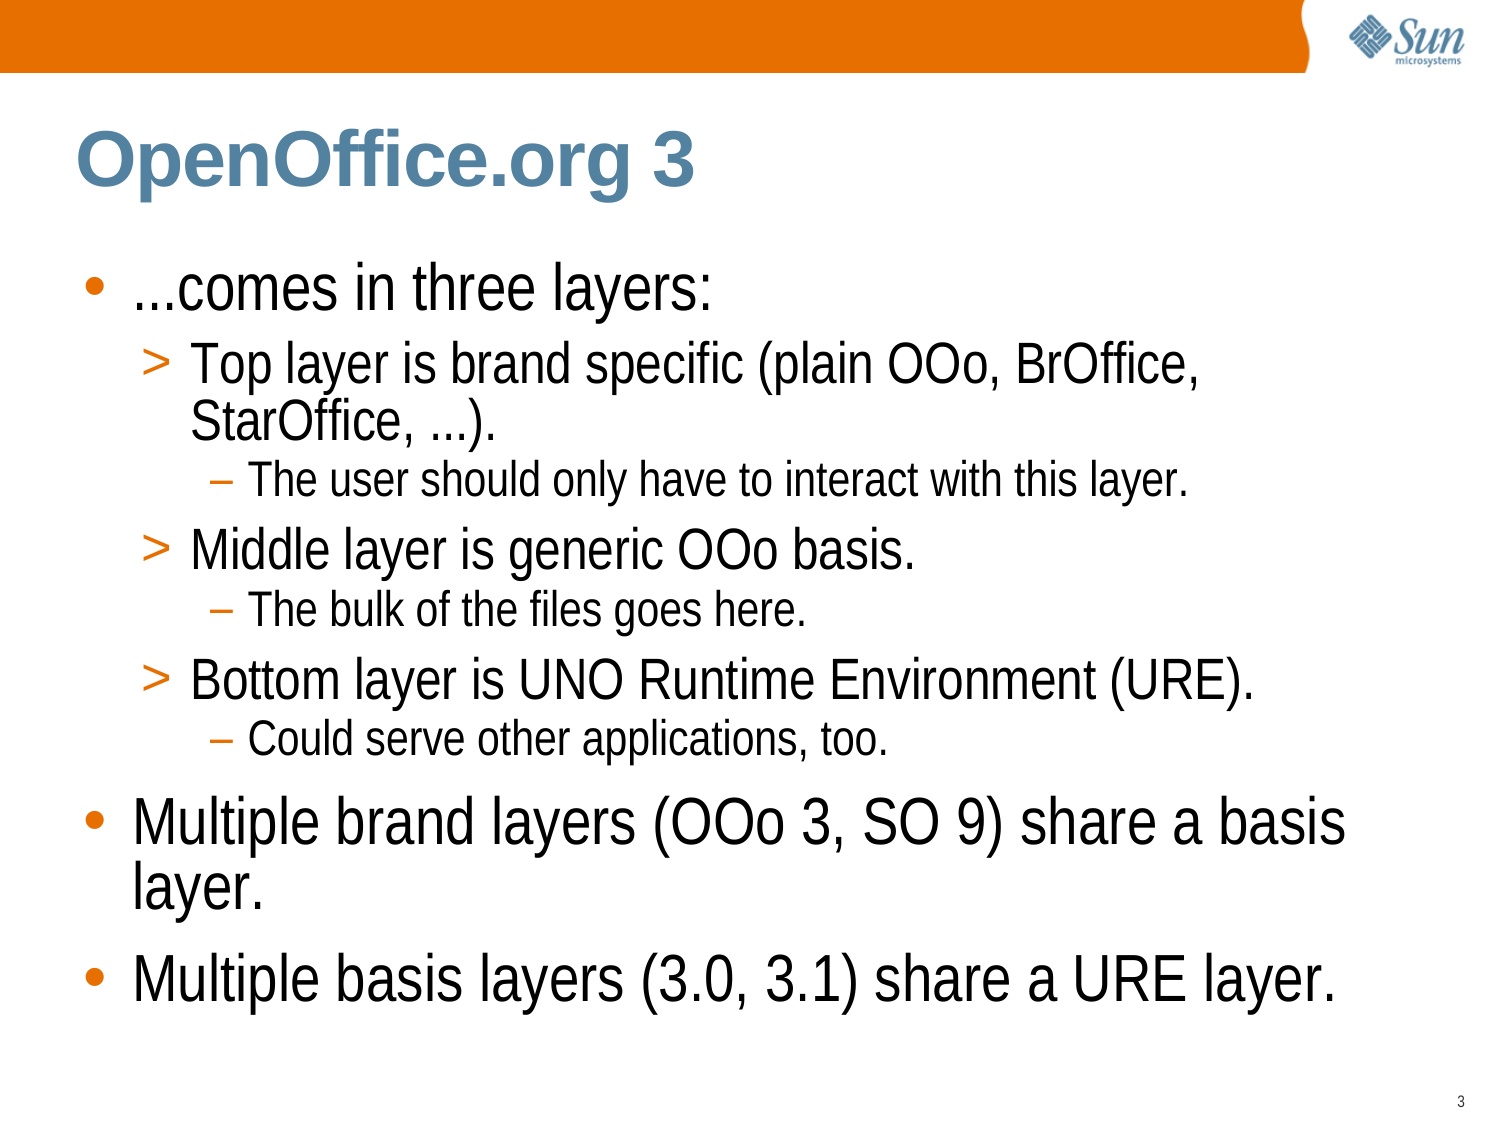

# OpenOffice.org 3
...comes in three layers:
Top layer is brand specific (plain OOo, BrOffice, StarOffice, ...).
The user should only have to interact with this layer.
Middle layer is generic OOo basis.
The bulk of the files goes here.
Bottom layer is UNO Runtime Environment (URE).
Could serve other applications, too.
Multiple brand layers (OOo 3, SO 9) share a basis layer.
Multiple basis layers (3.0, 3.1) share a URE layer.